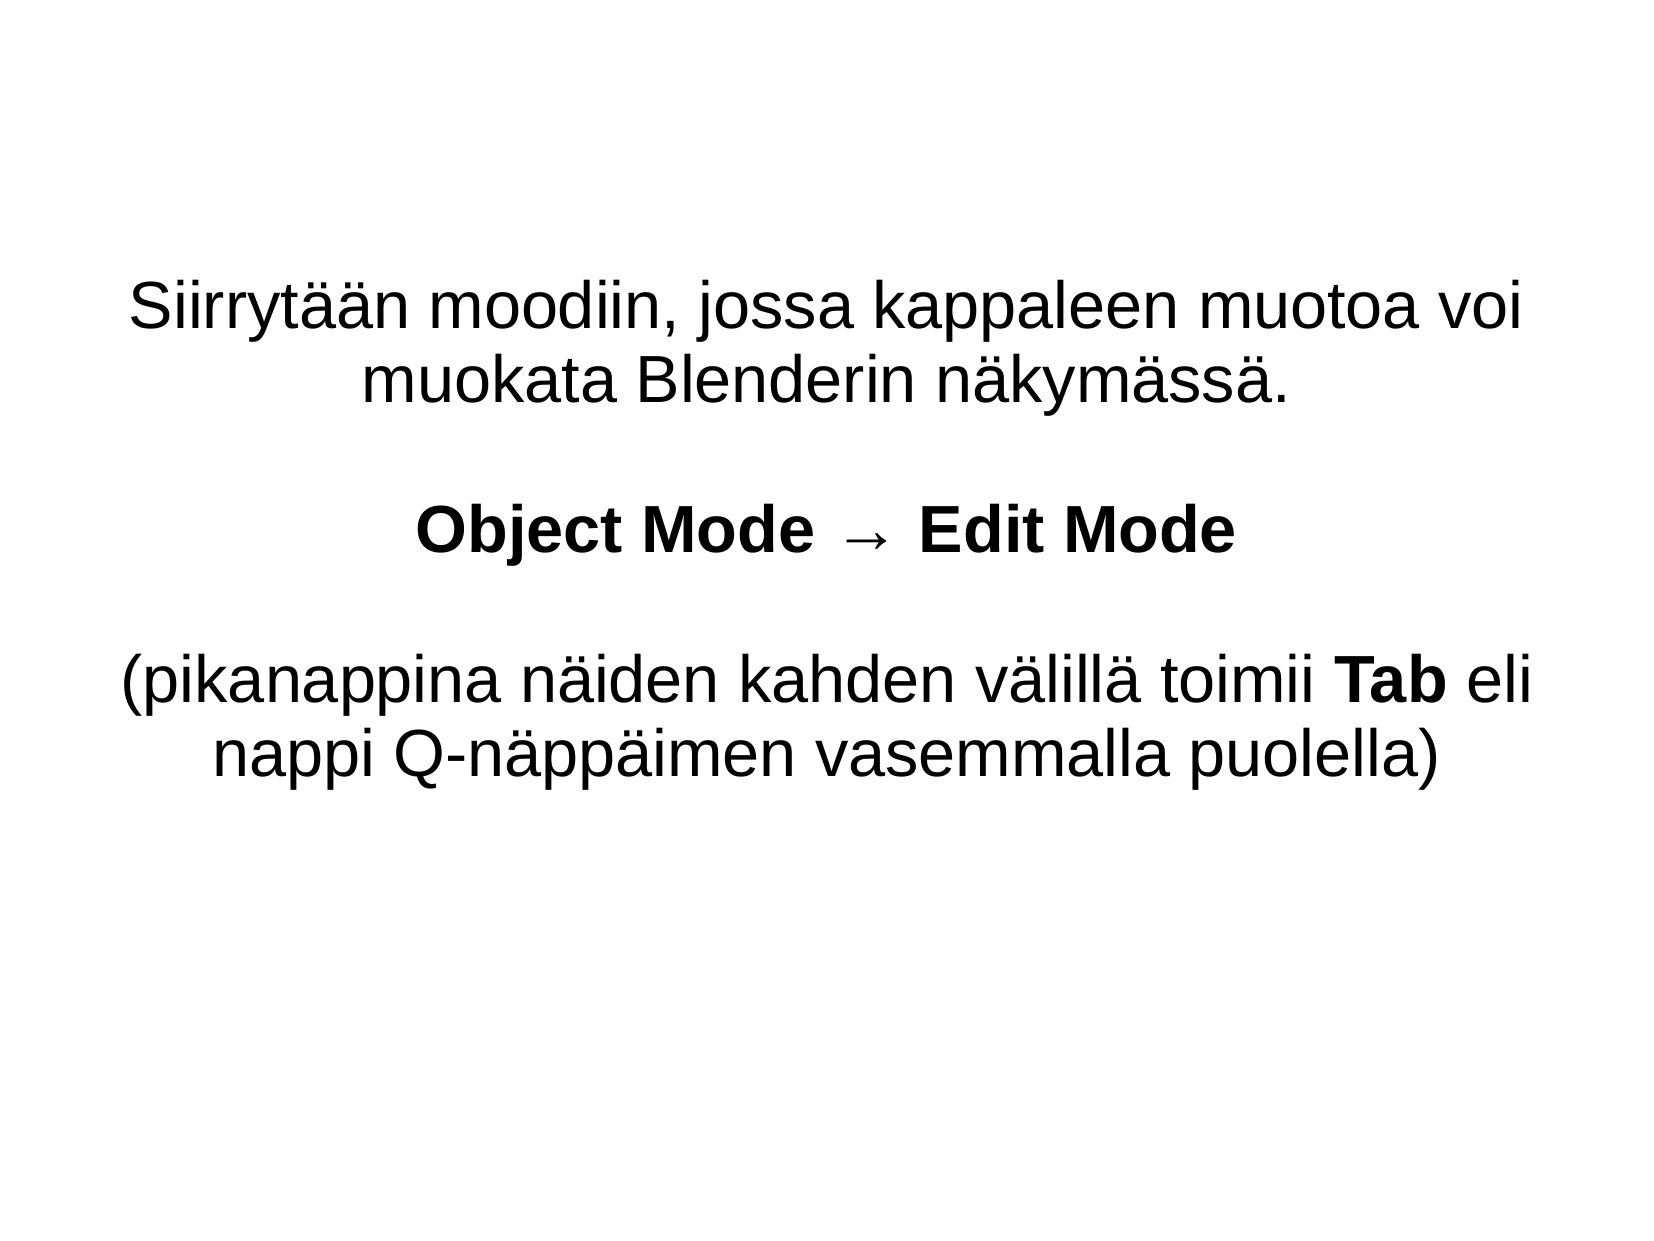

# Siirrytään moodiin, jossa kappaleen muotoa voi muokata Blenderin näkymässä.
Object Mode → Edit Mode
(pikanappina näiden kahden välillä toimii Tab eli nappi Q-näppäimen vasemmalla puolella)